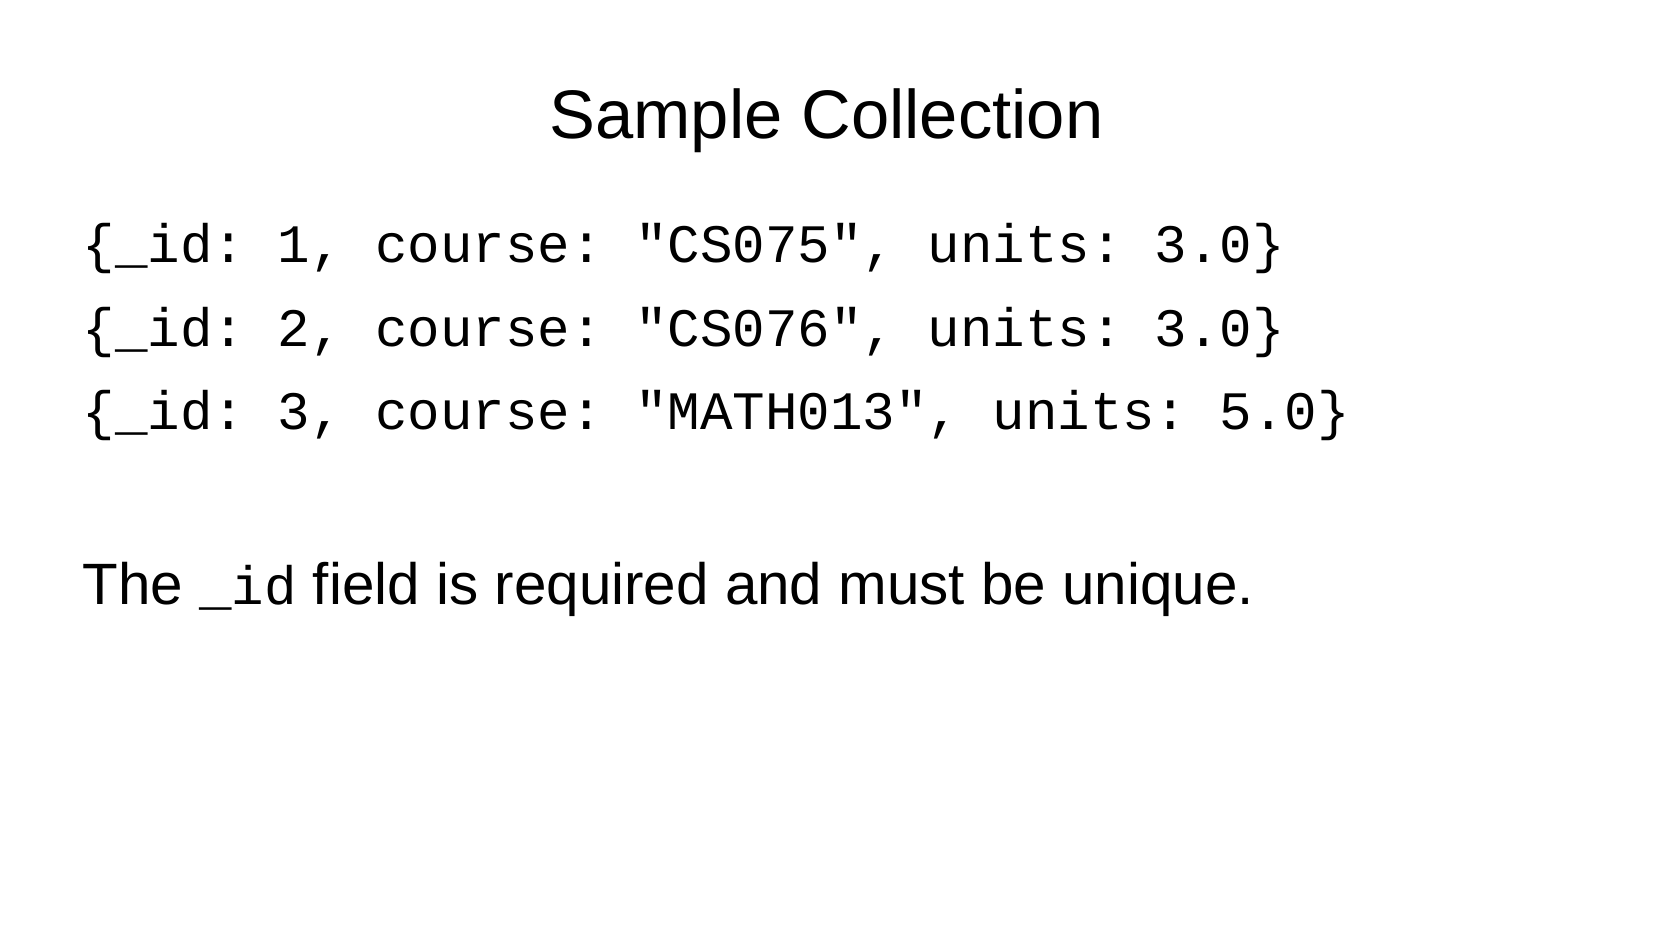

# Sample Collection
{_id: 1, course: "CS075", units: 3.0}
{_id: 2, course: "CS076", units: 3.0}
{_id: 3, course: "MATH013", units: 5.0}
The _id field is required and must be unique.